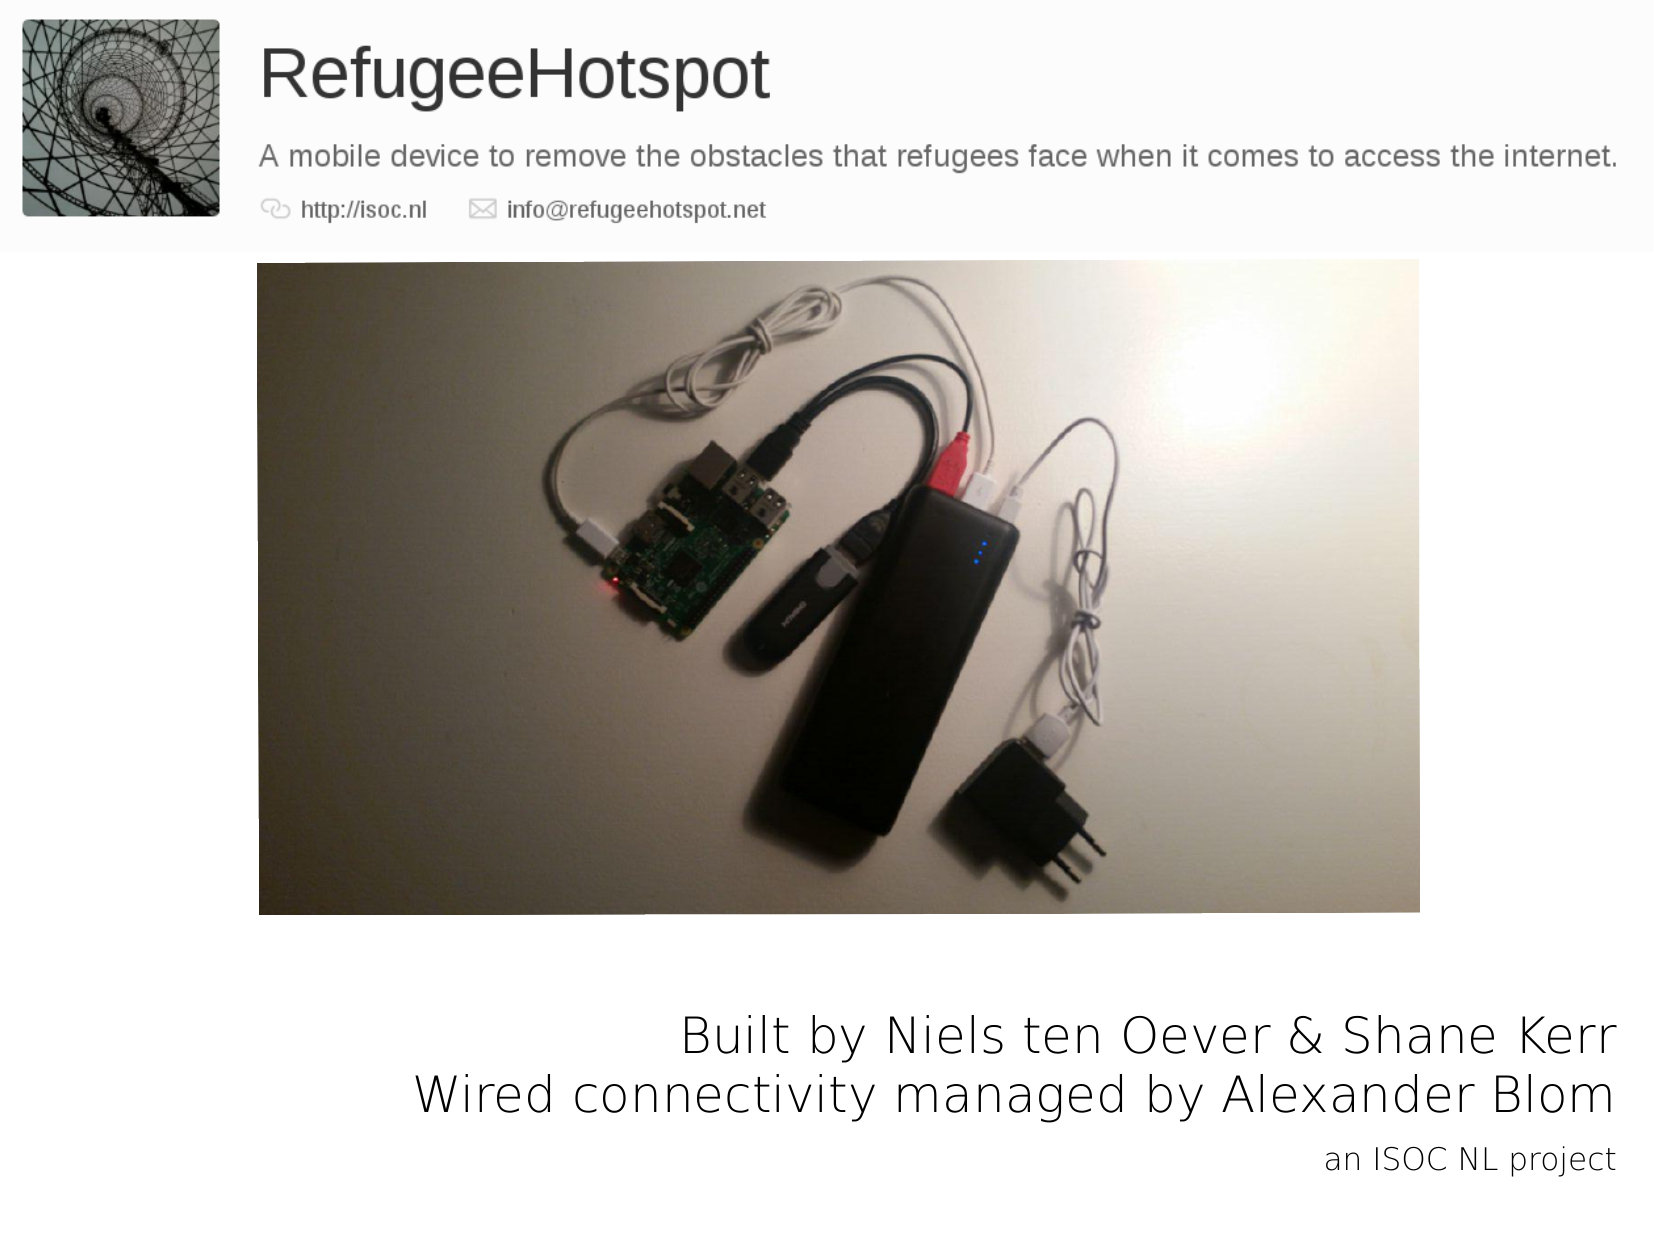

# Built by Niels ten Oever & Shane Kerr
Wired connectivity managed by Alexander Blom
 an ISOC NL project